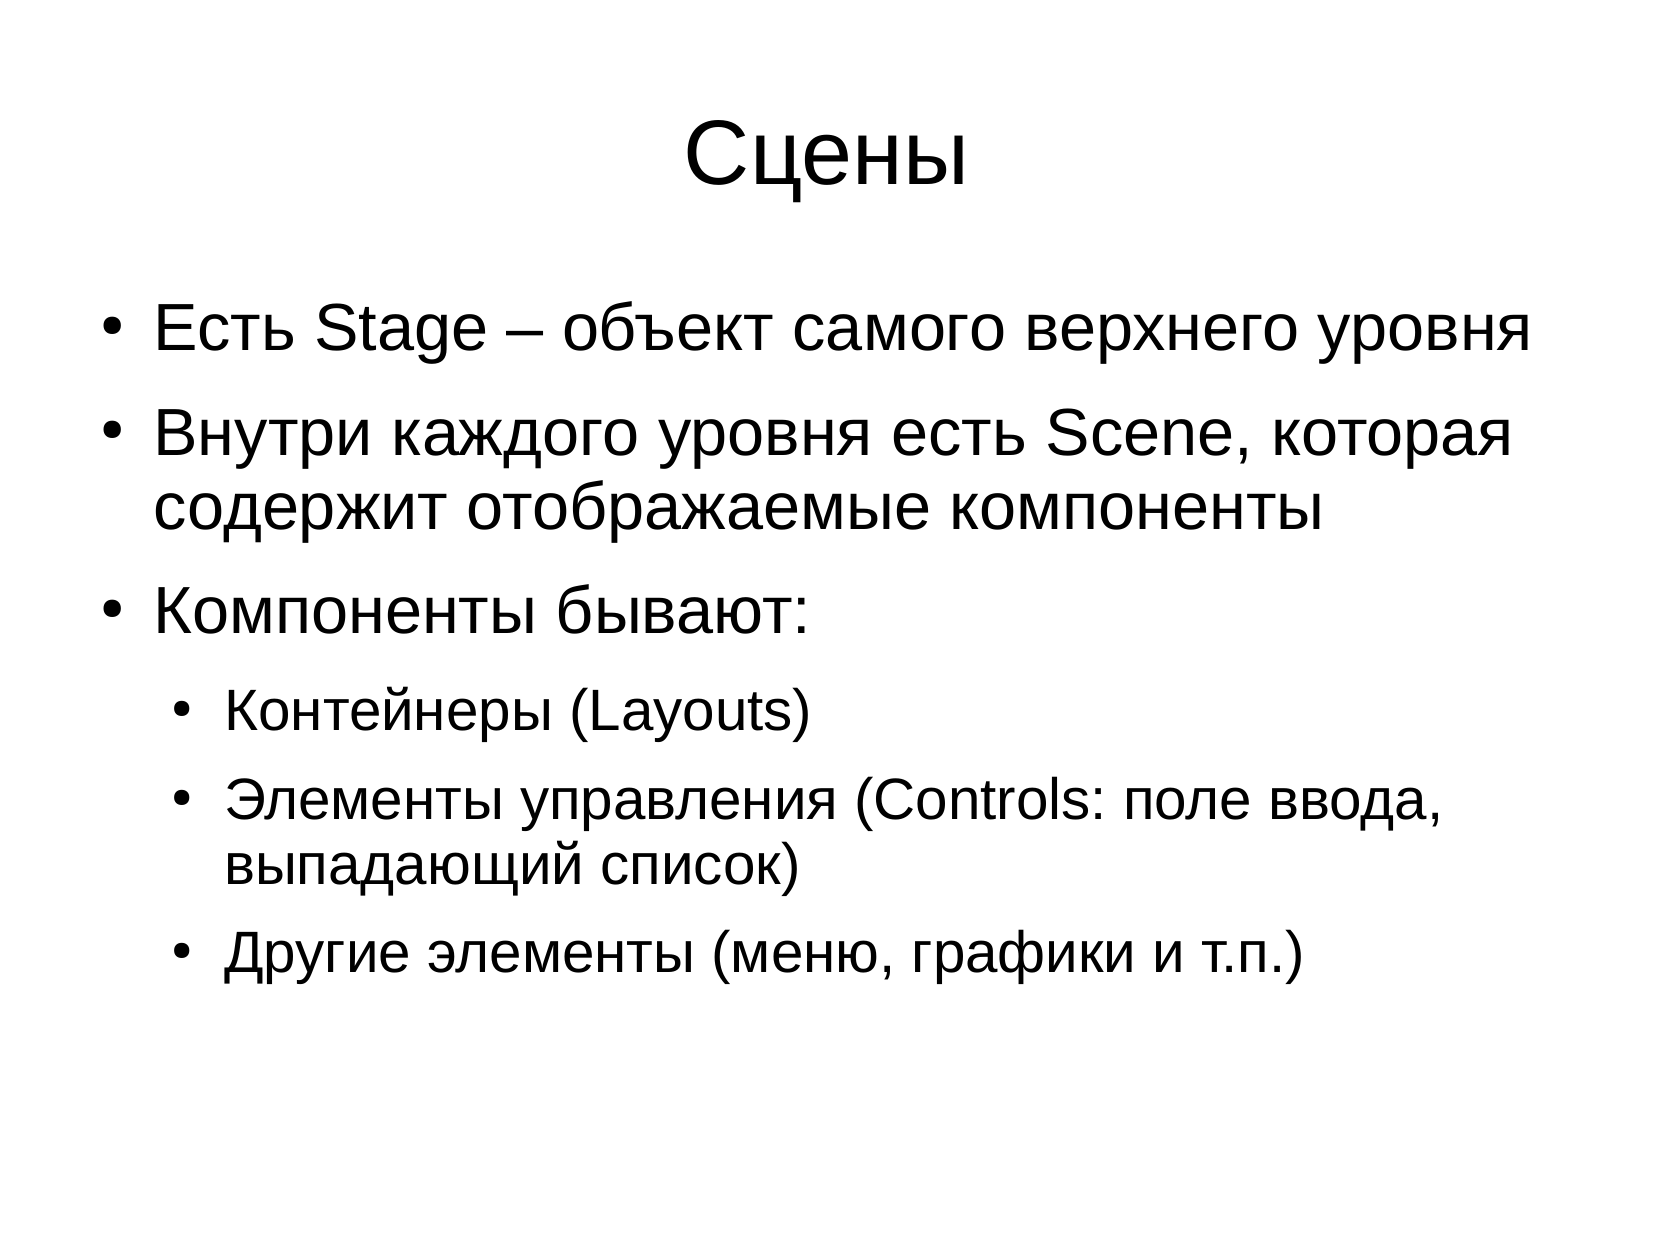

# Сцены
Есть Stage – объект самого верхнего уровня
Внутри каждого уровня есть Scene, которая содержит отображаемые компоненты
Компоненты бывают:
Контейнеры (Layouts)
Элементы управления (Controls: поле ввода, выпадающий список)
Другие элементы (меню, графики и т.п.)